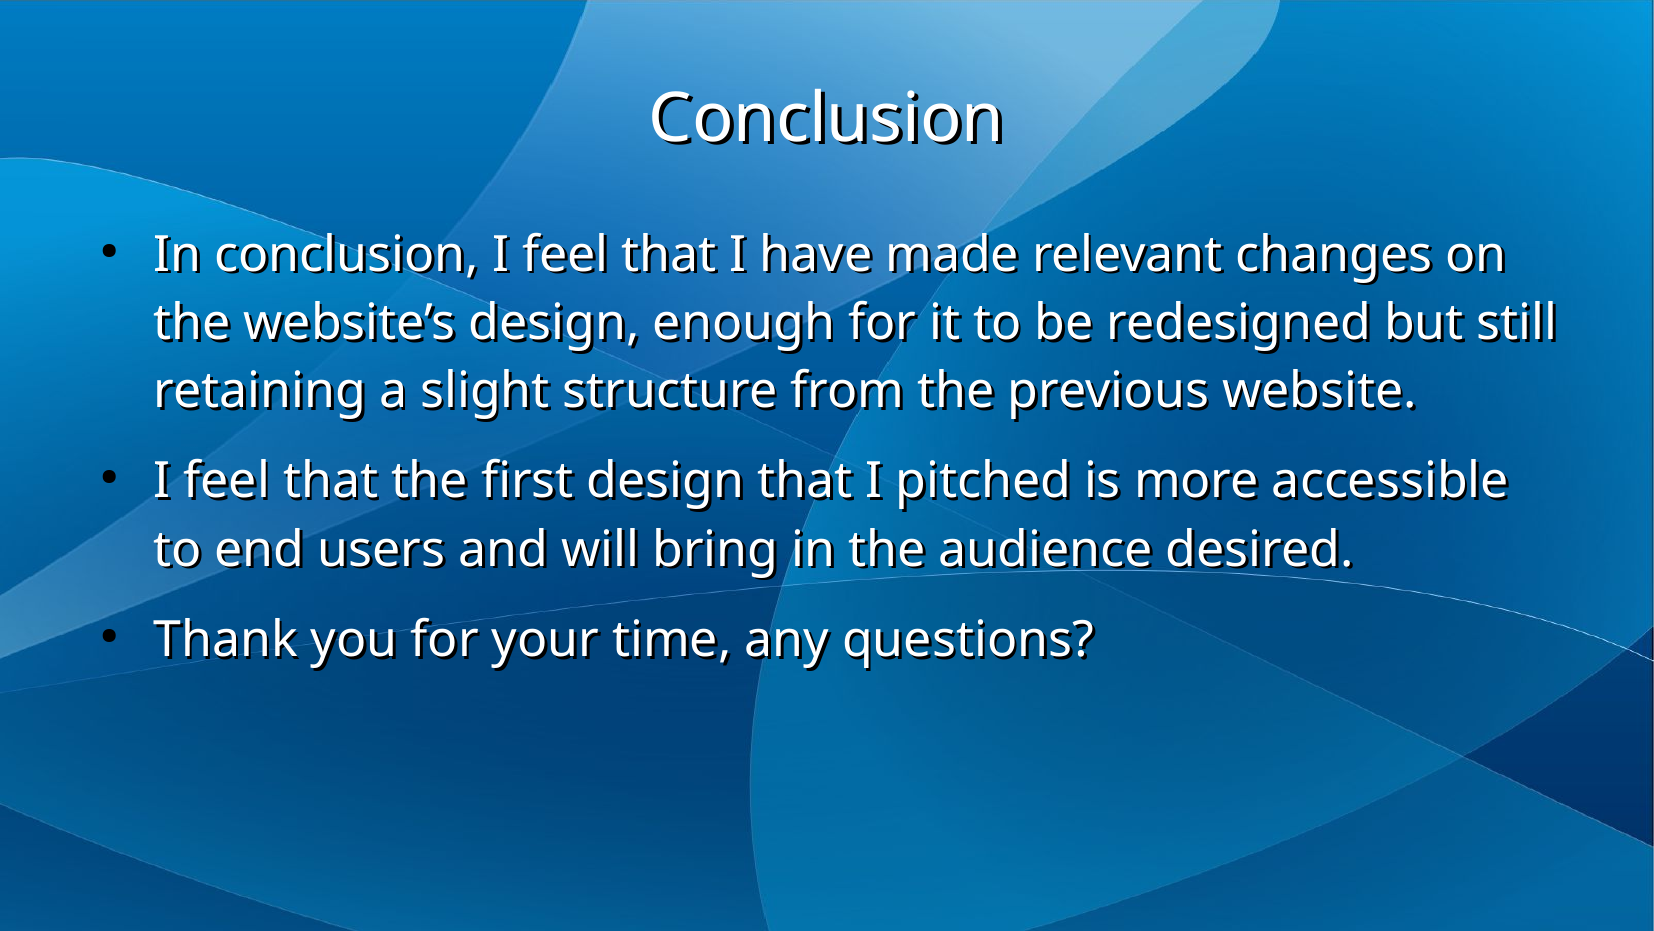

# Conclusion
In conclusion, I feel that I have made relevant changes on the website’s design, enough for it to be redesigned but still retaining a slight structure from the previous website.
I feel that the first design that I pitched is more accessible to end users and will bring in the audience desired.
Thank you for your time, any questions?